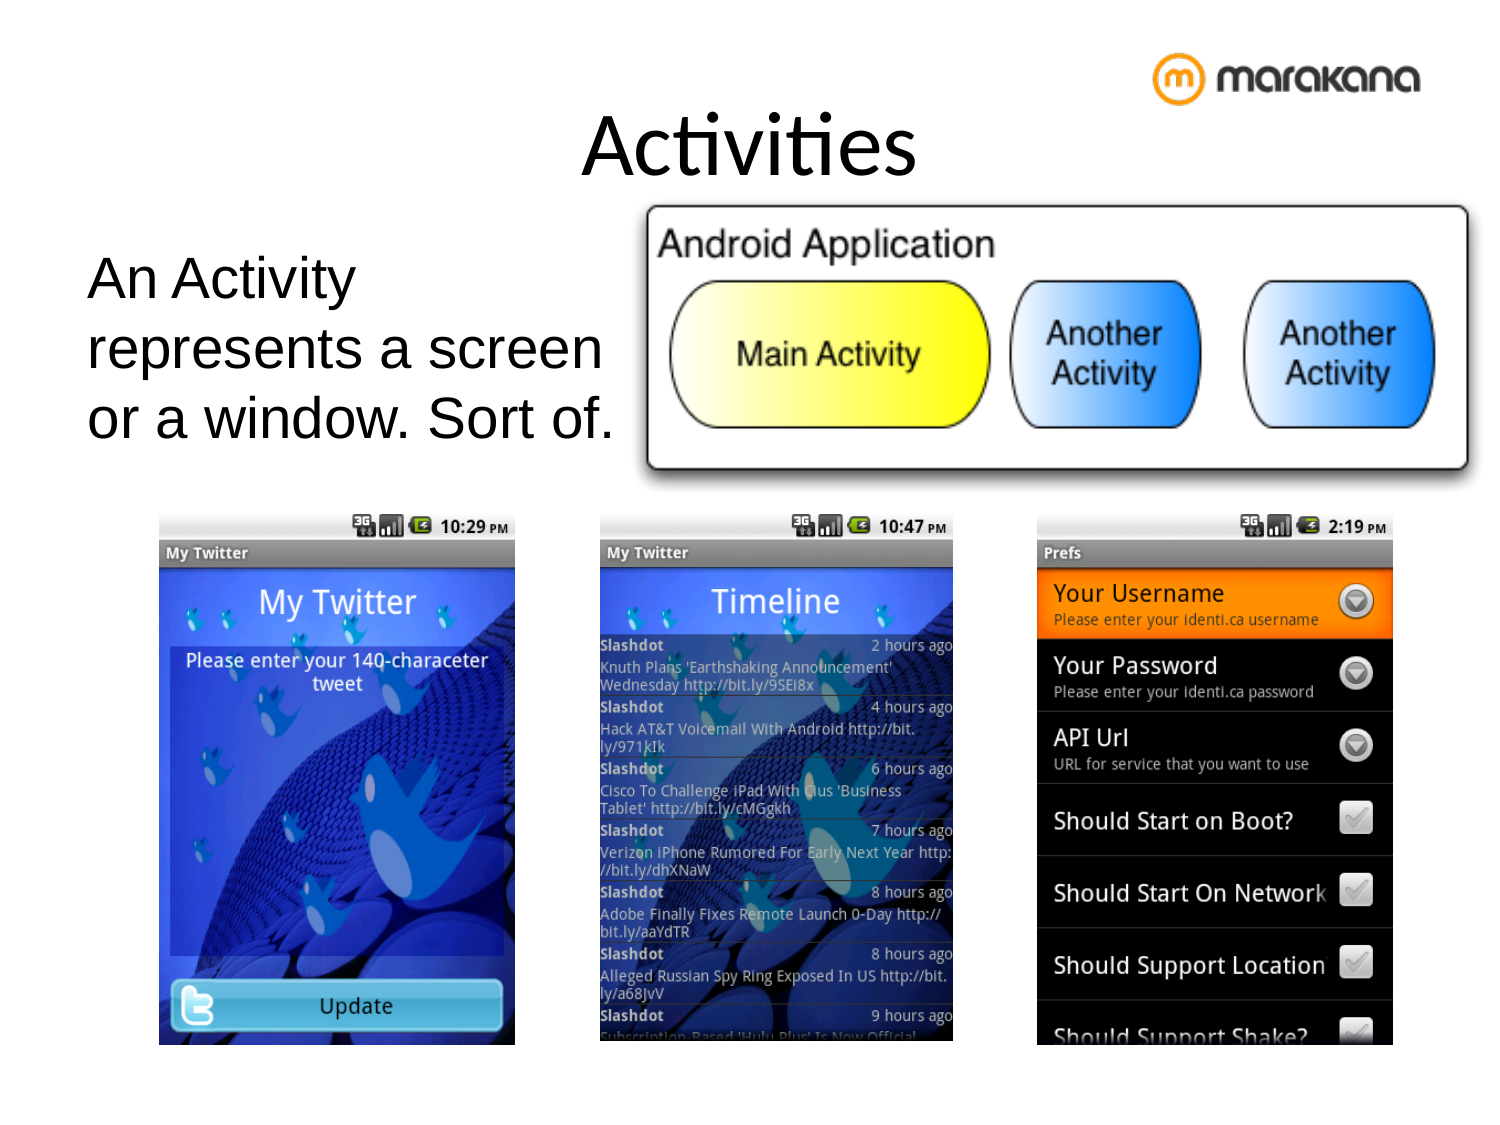

# Activities
An Activity represents a screen or a window. Sort of.